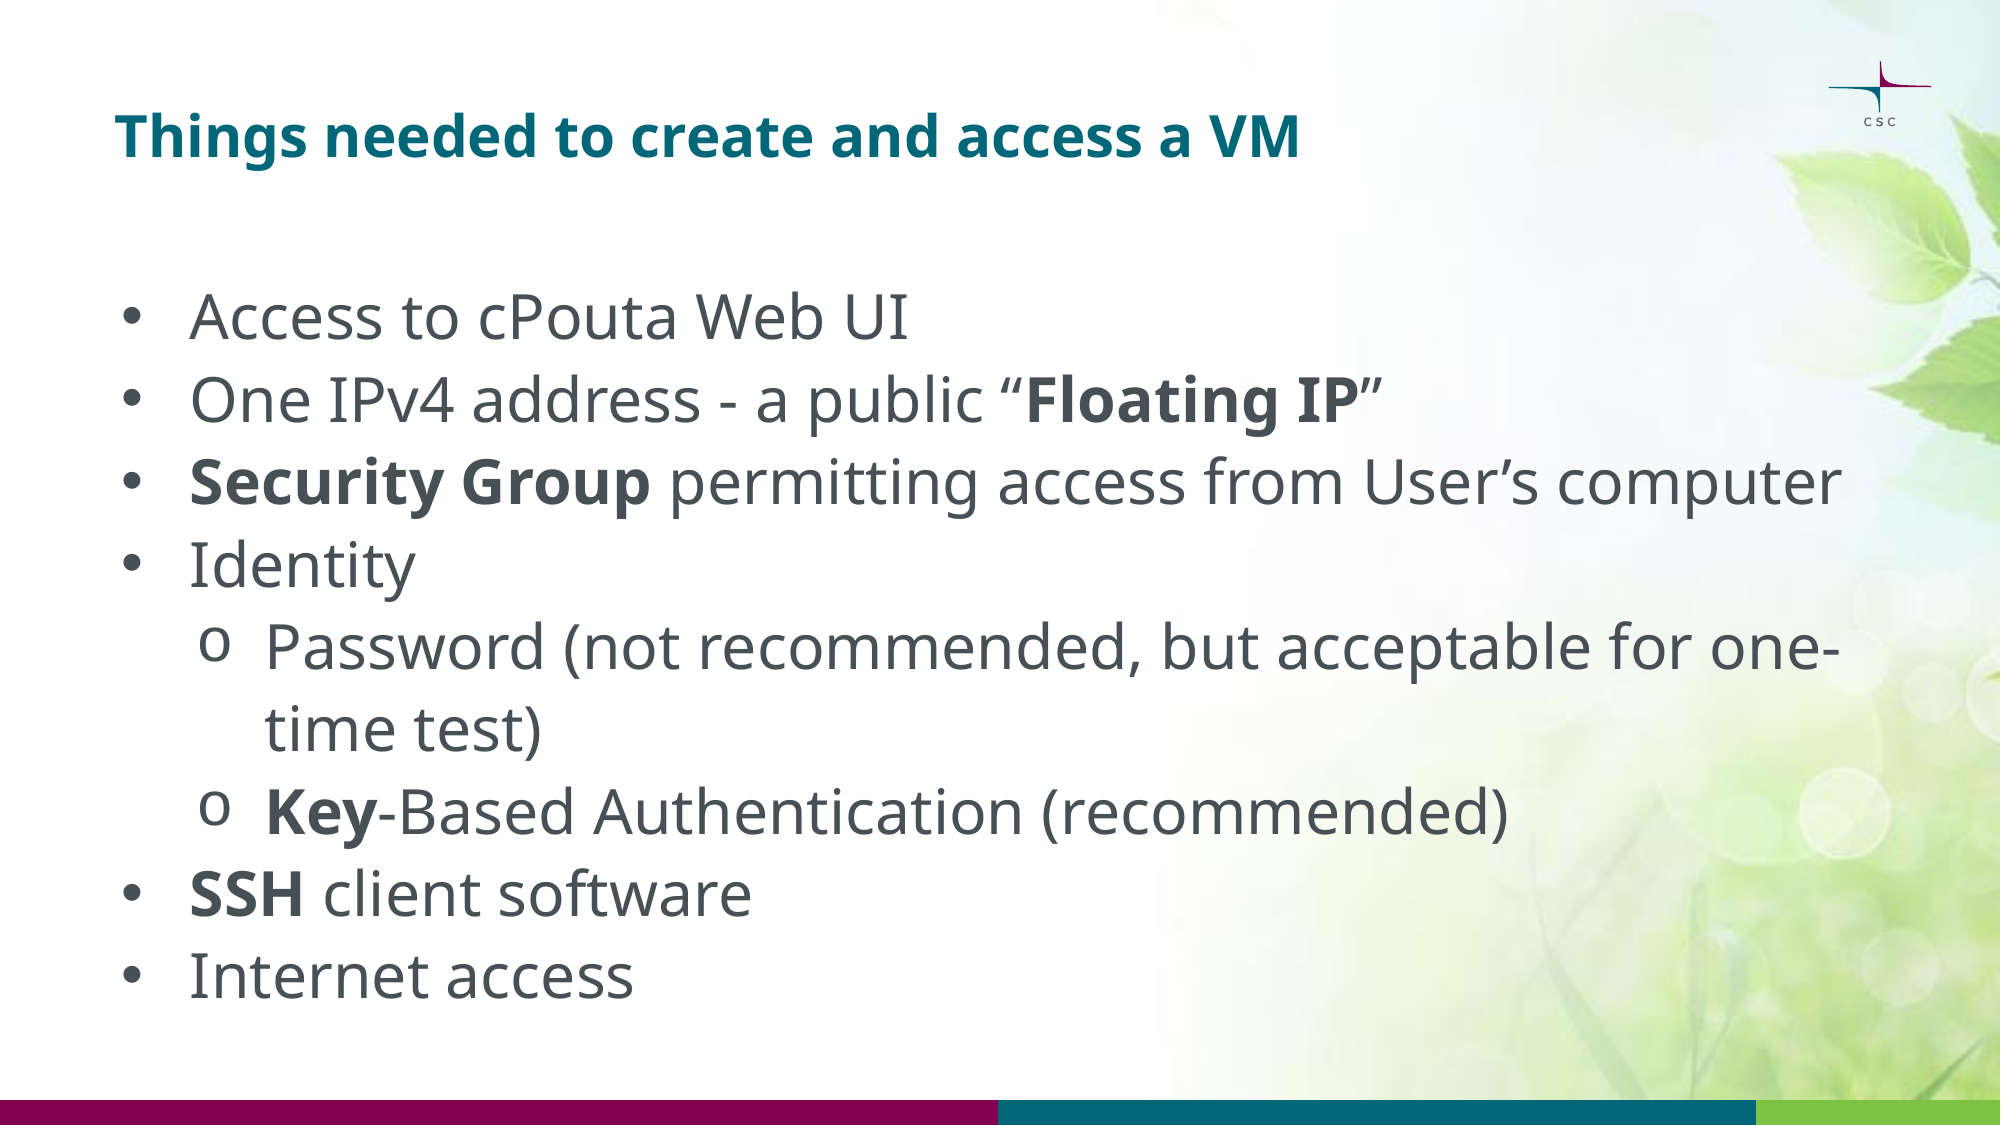

# Things needed to create and access a VM
Access to cPouta Web UI
One IPv4 address - a public “Floating IP”
Security Group permitting access from User’s computer
Identity
Password (not recommended, but acceptable for one-time test)
Key-Based Authentication (recommended)
SSH client software
Internet access